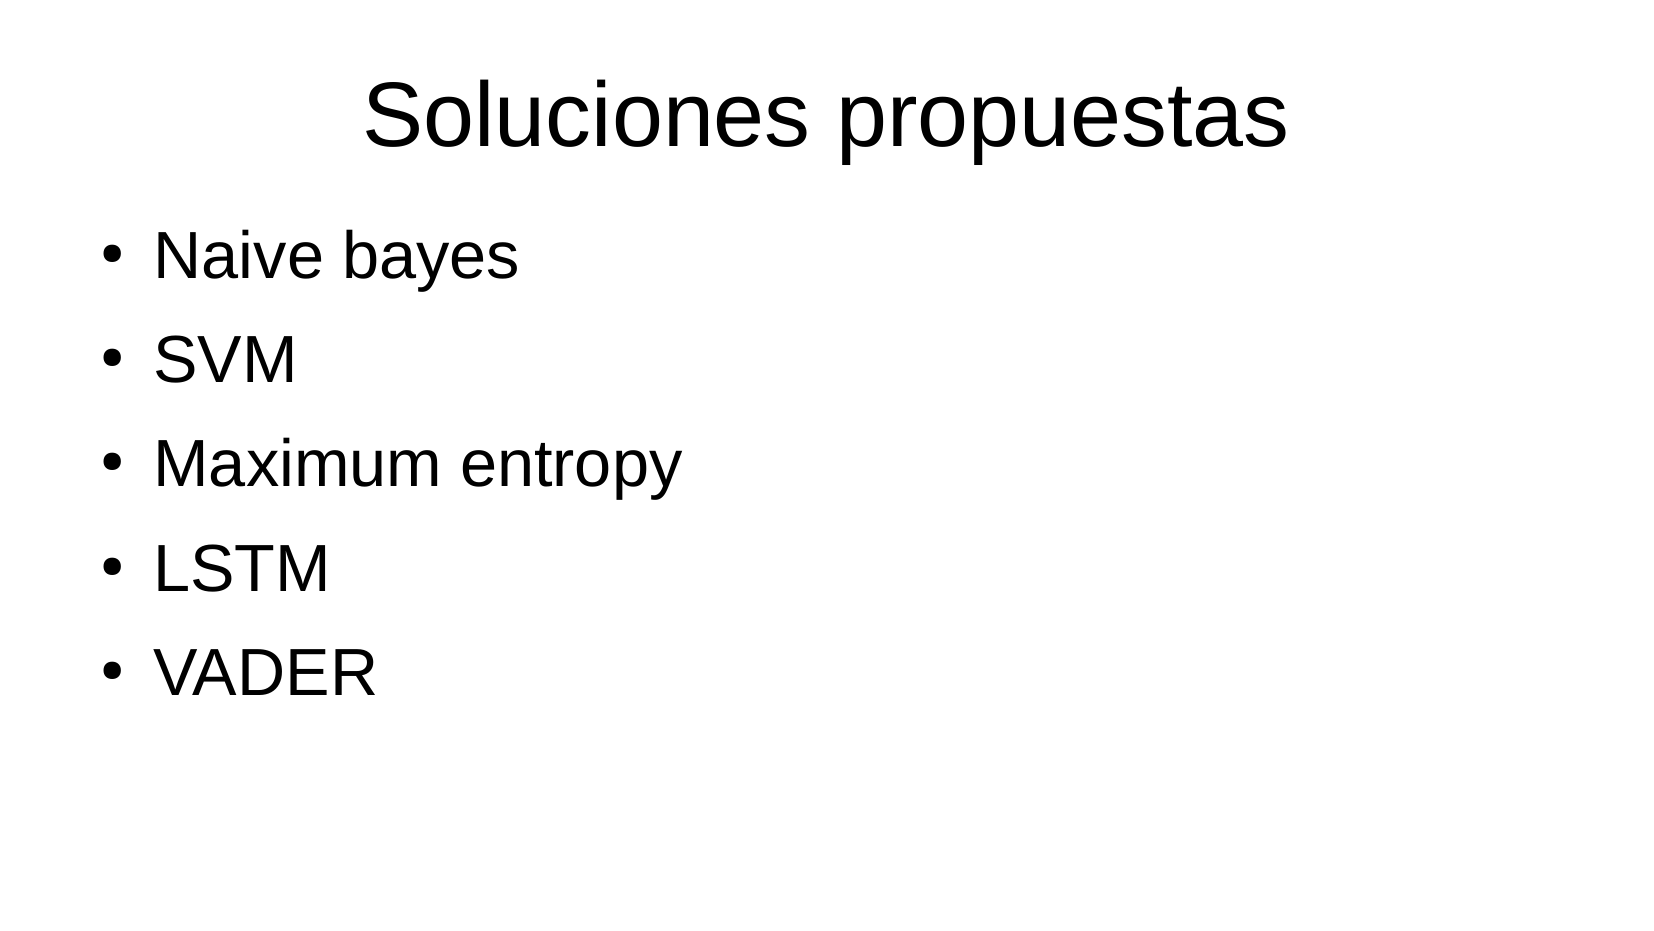

# Soluciones propuestas
Naive bayes
SVM
Maximum entropy
LSTM
VADER